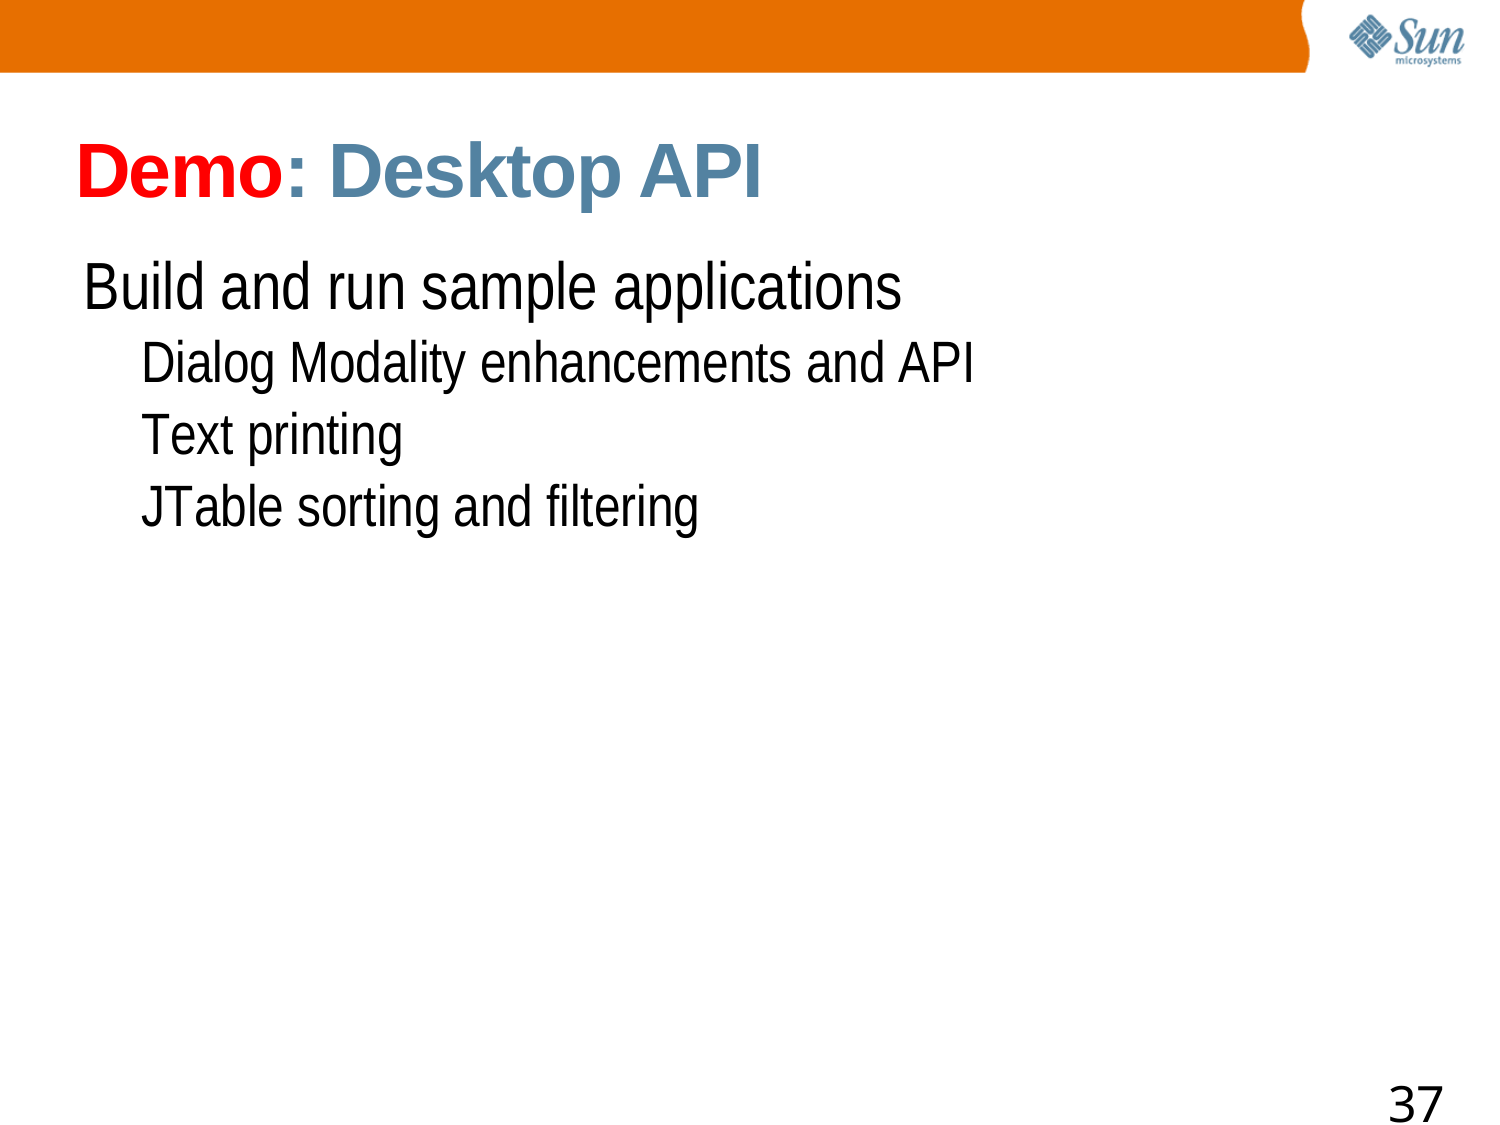

# Demo: Desktop API
Build and run sample applications
Dialog Modality enhancements and API
Text printing
JTable sorting and filtering